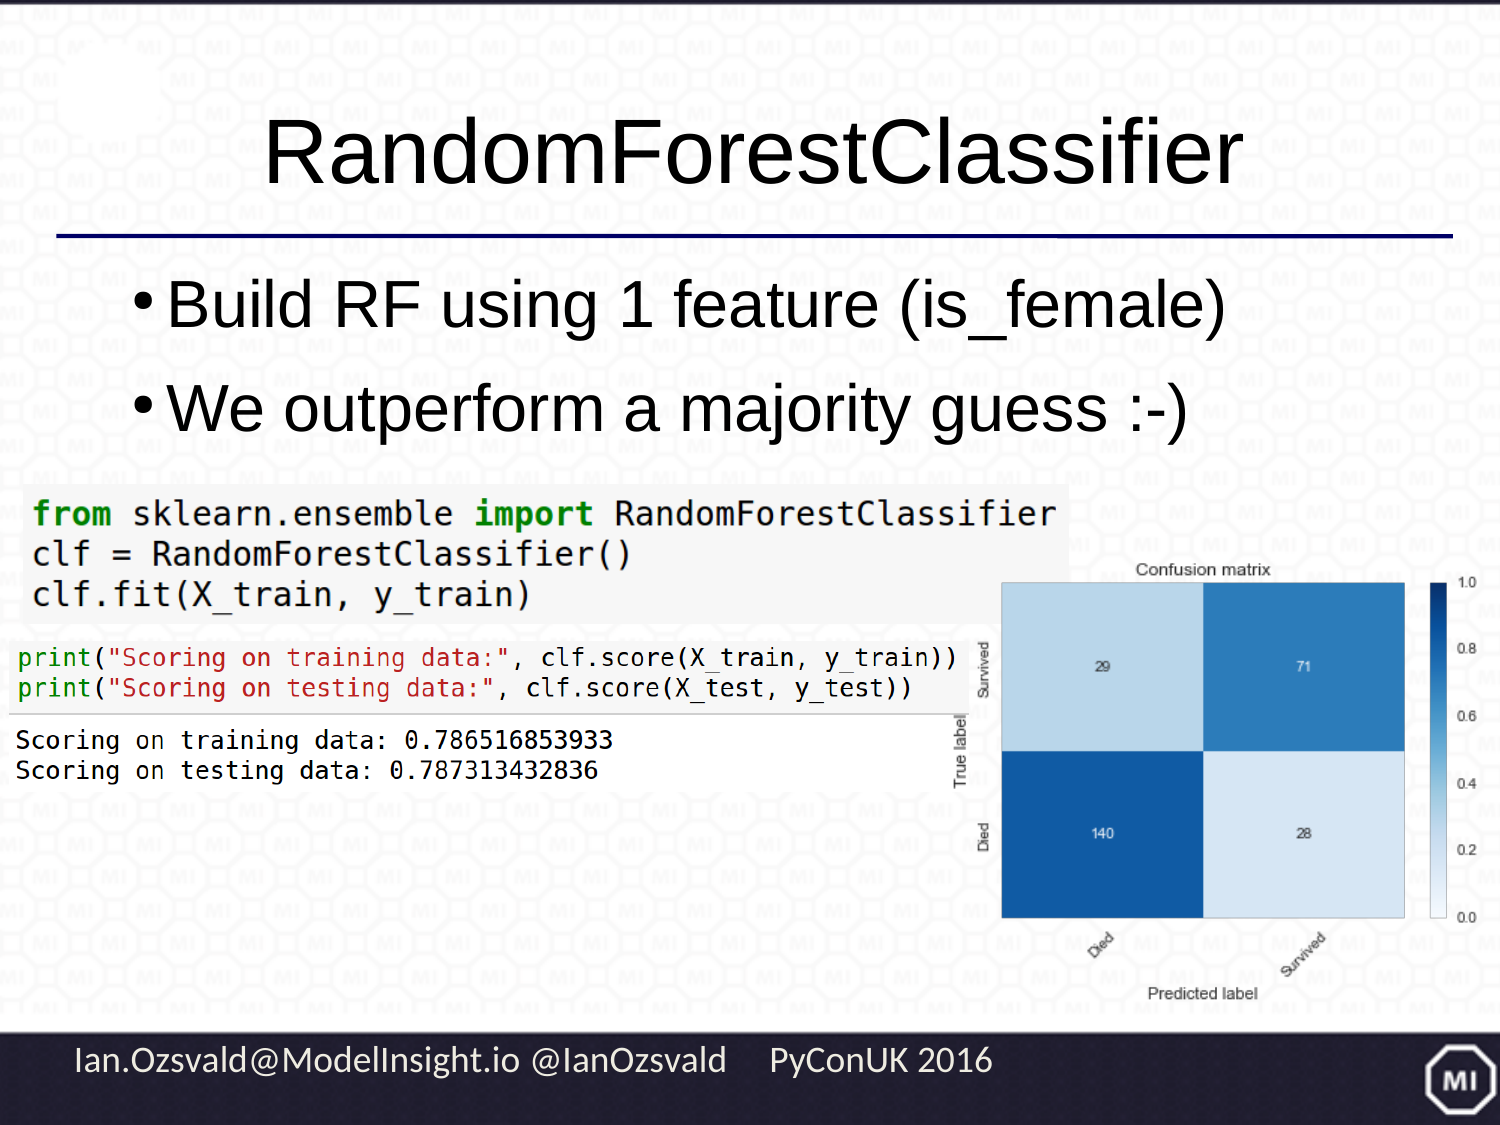

# RandomForestClassifier
Build RF using 1 feature (is_female)
We outperform a majority guess :-)